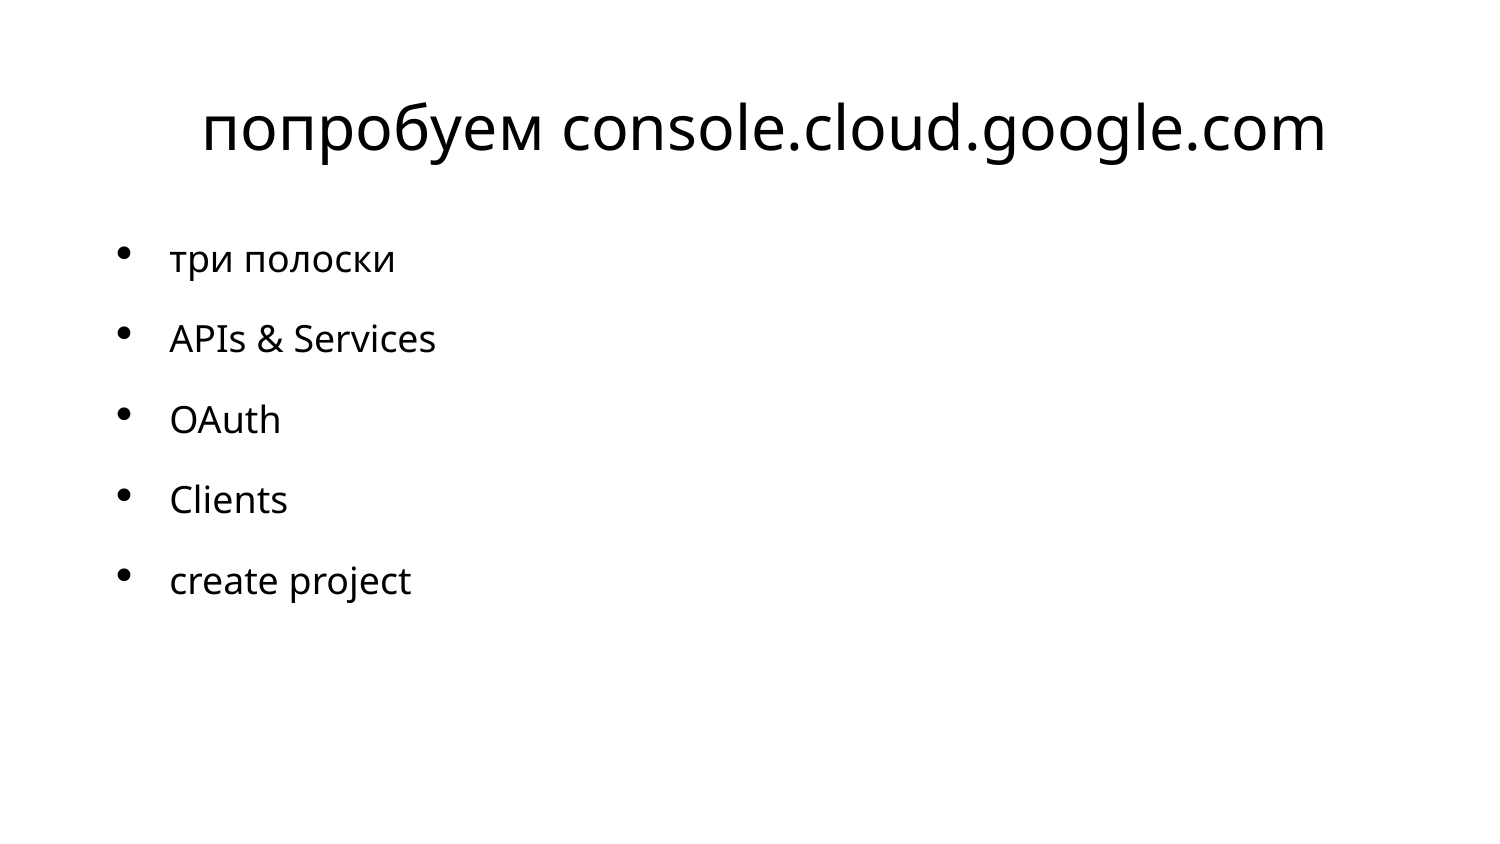

# попробуем console.cloud.google.com
три полоски
APIs & Services
OAuth
Clients
create project